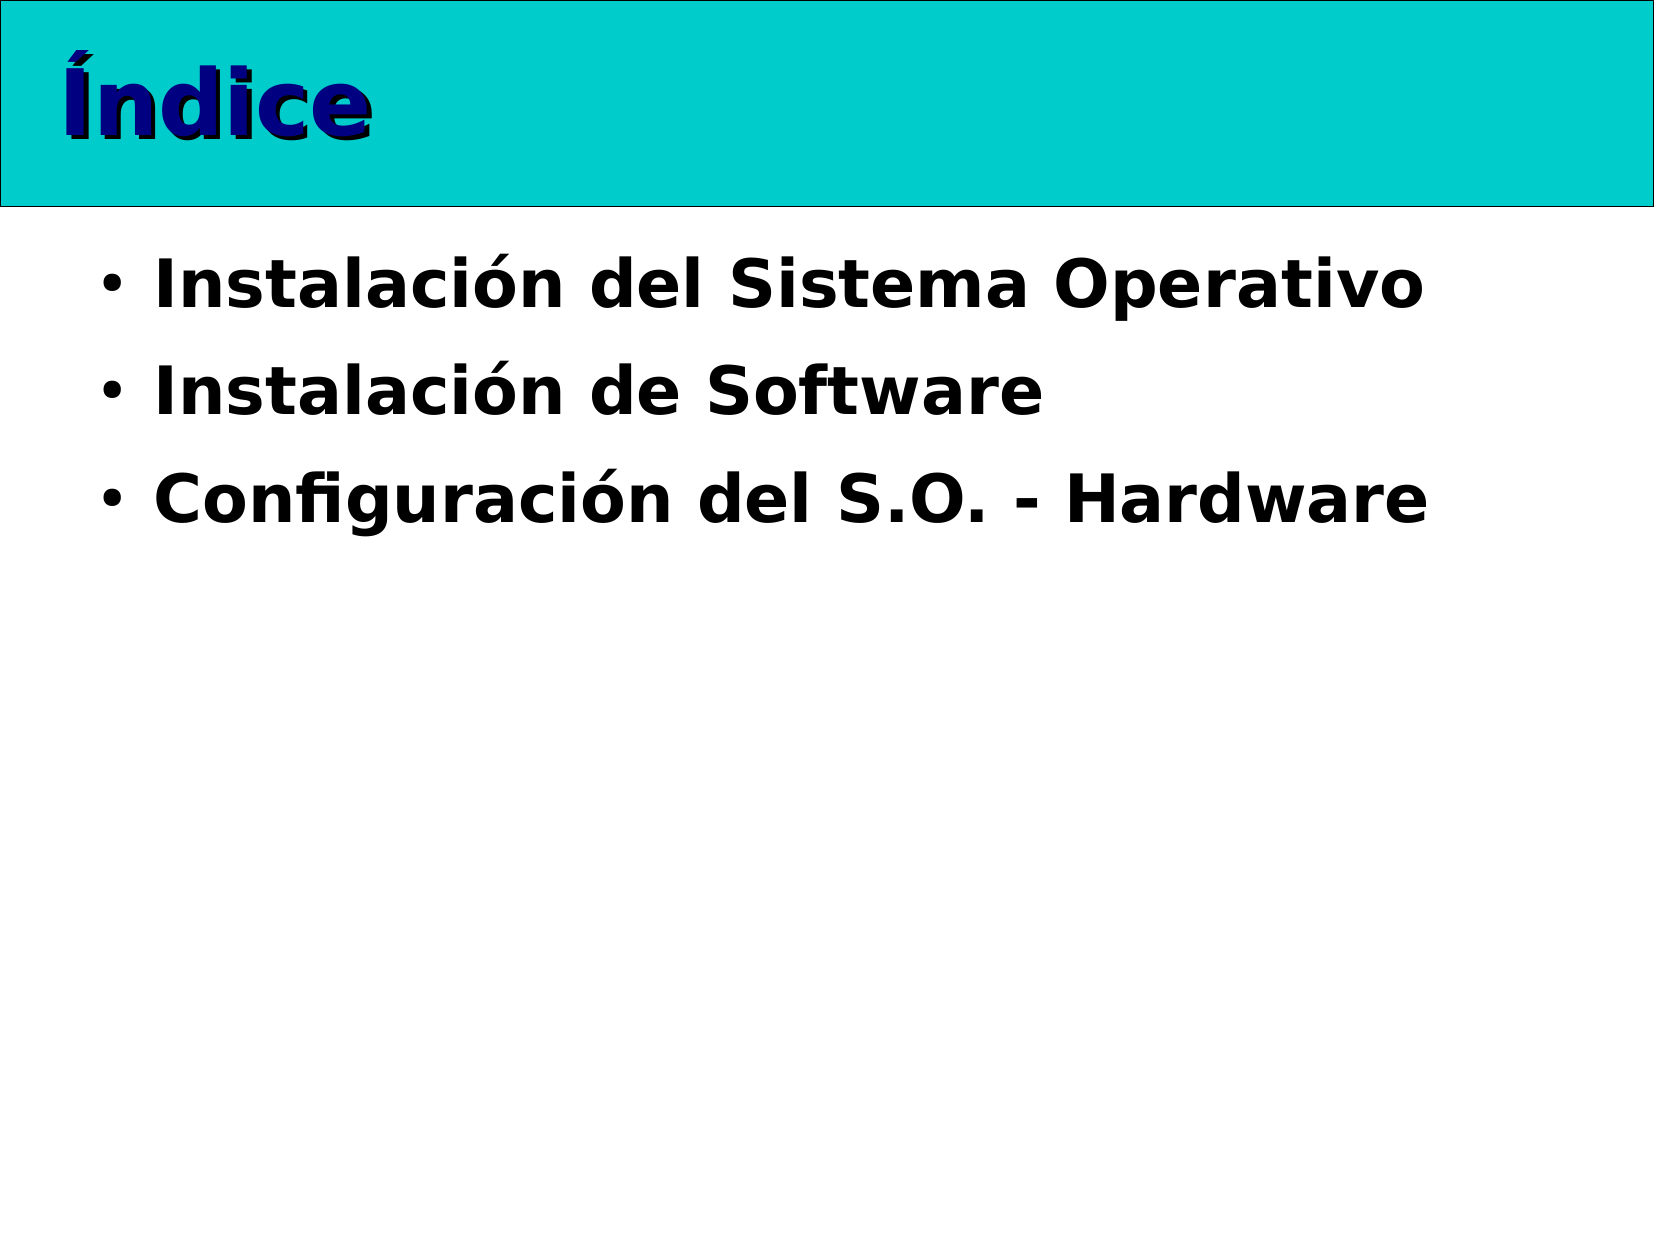

# Índice
Instalación del Sistema Operativo
Instalación de Software
Configuración del S.O. - Hardware